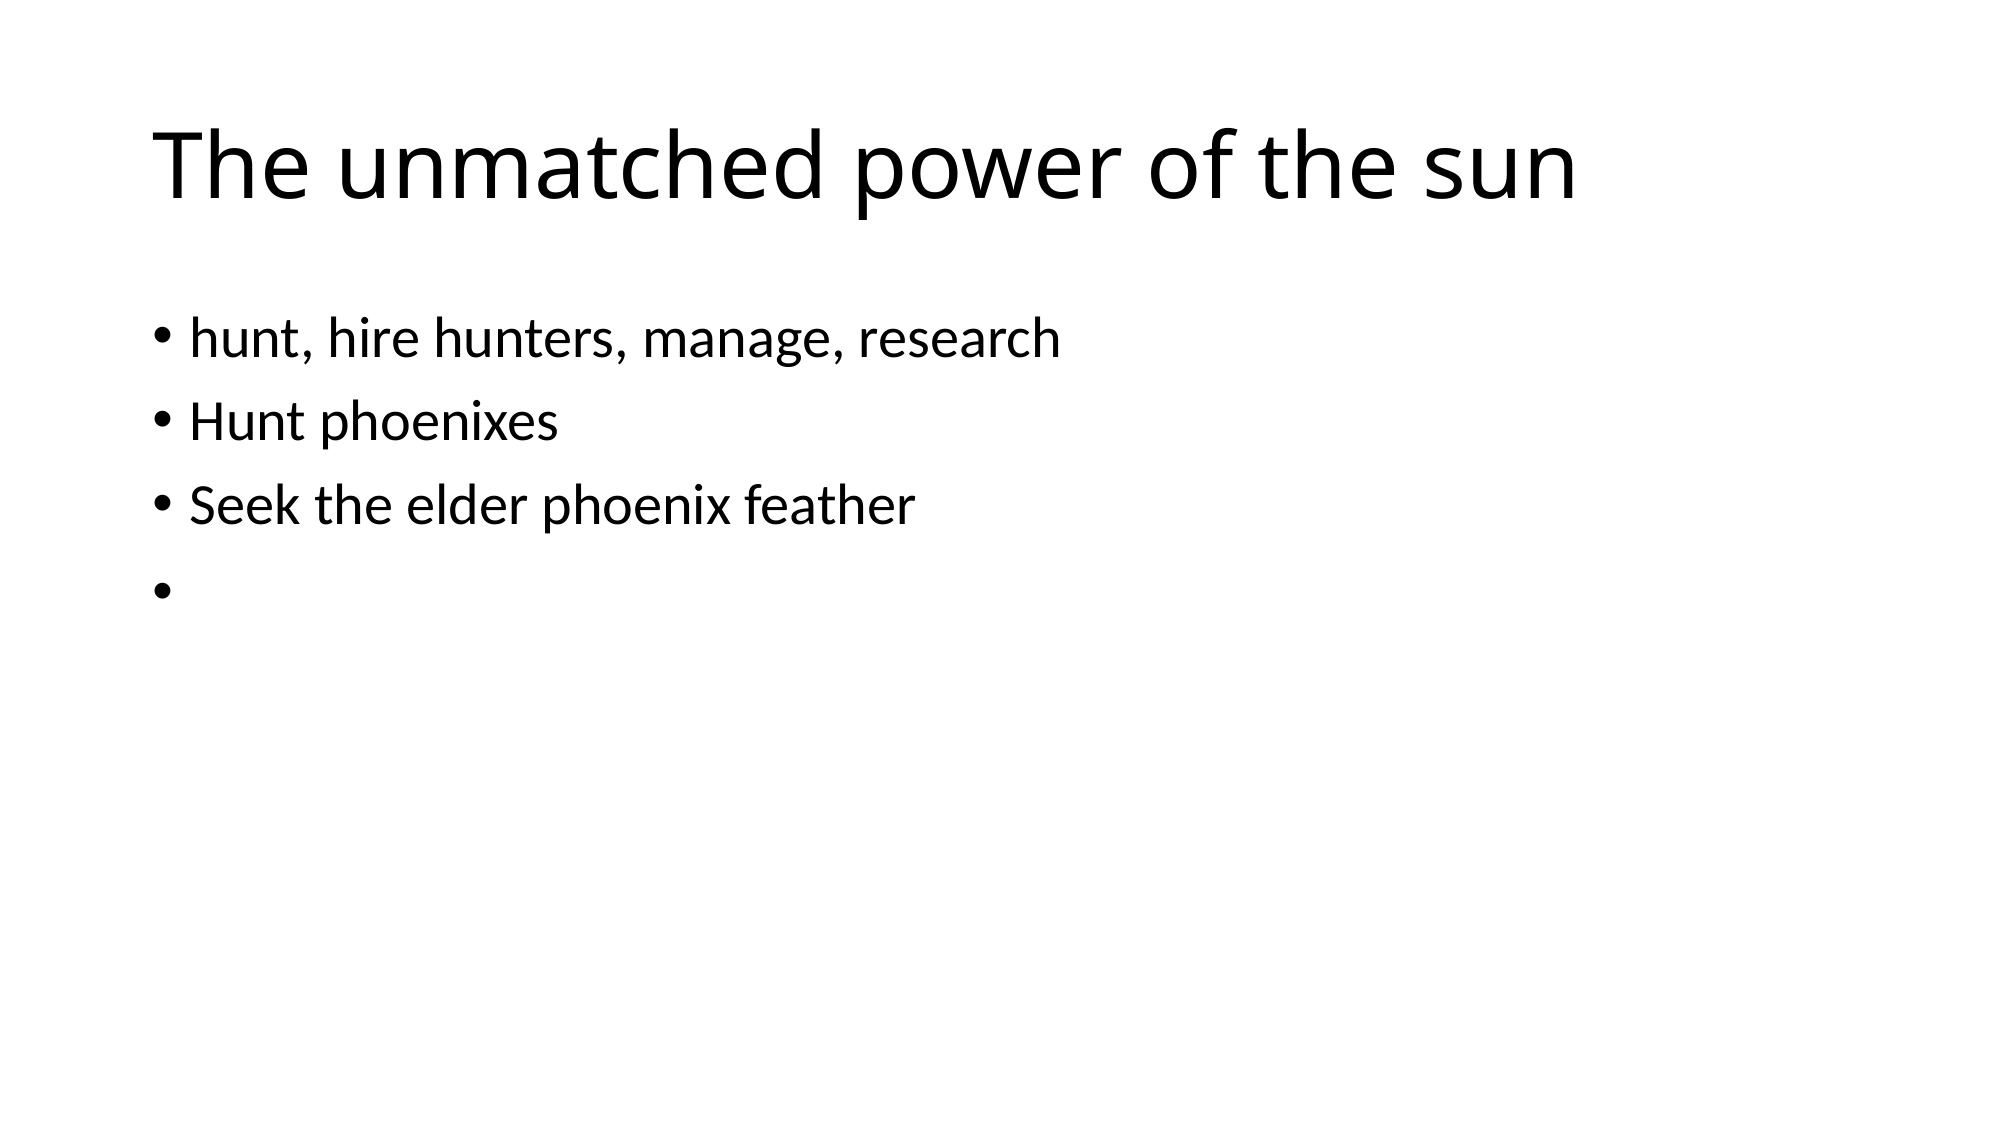

# The unmatched power of the sun
hunt, hire hunters, manage, research
Hunt phoenixes
Seek the elder phoenix feather